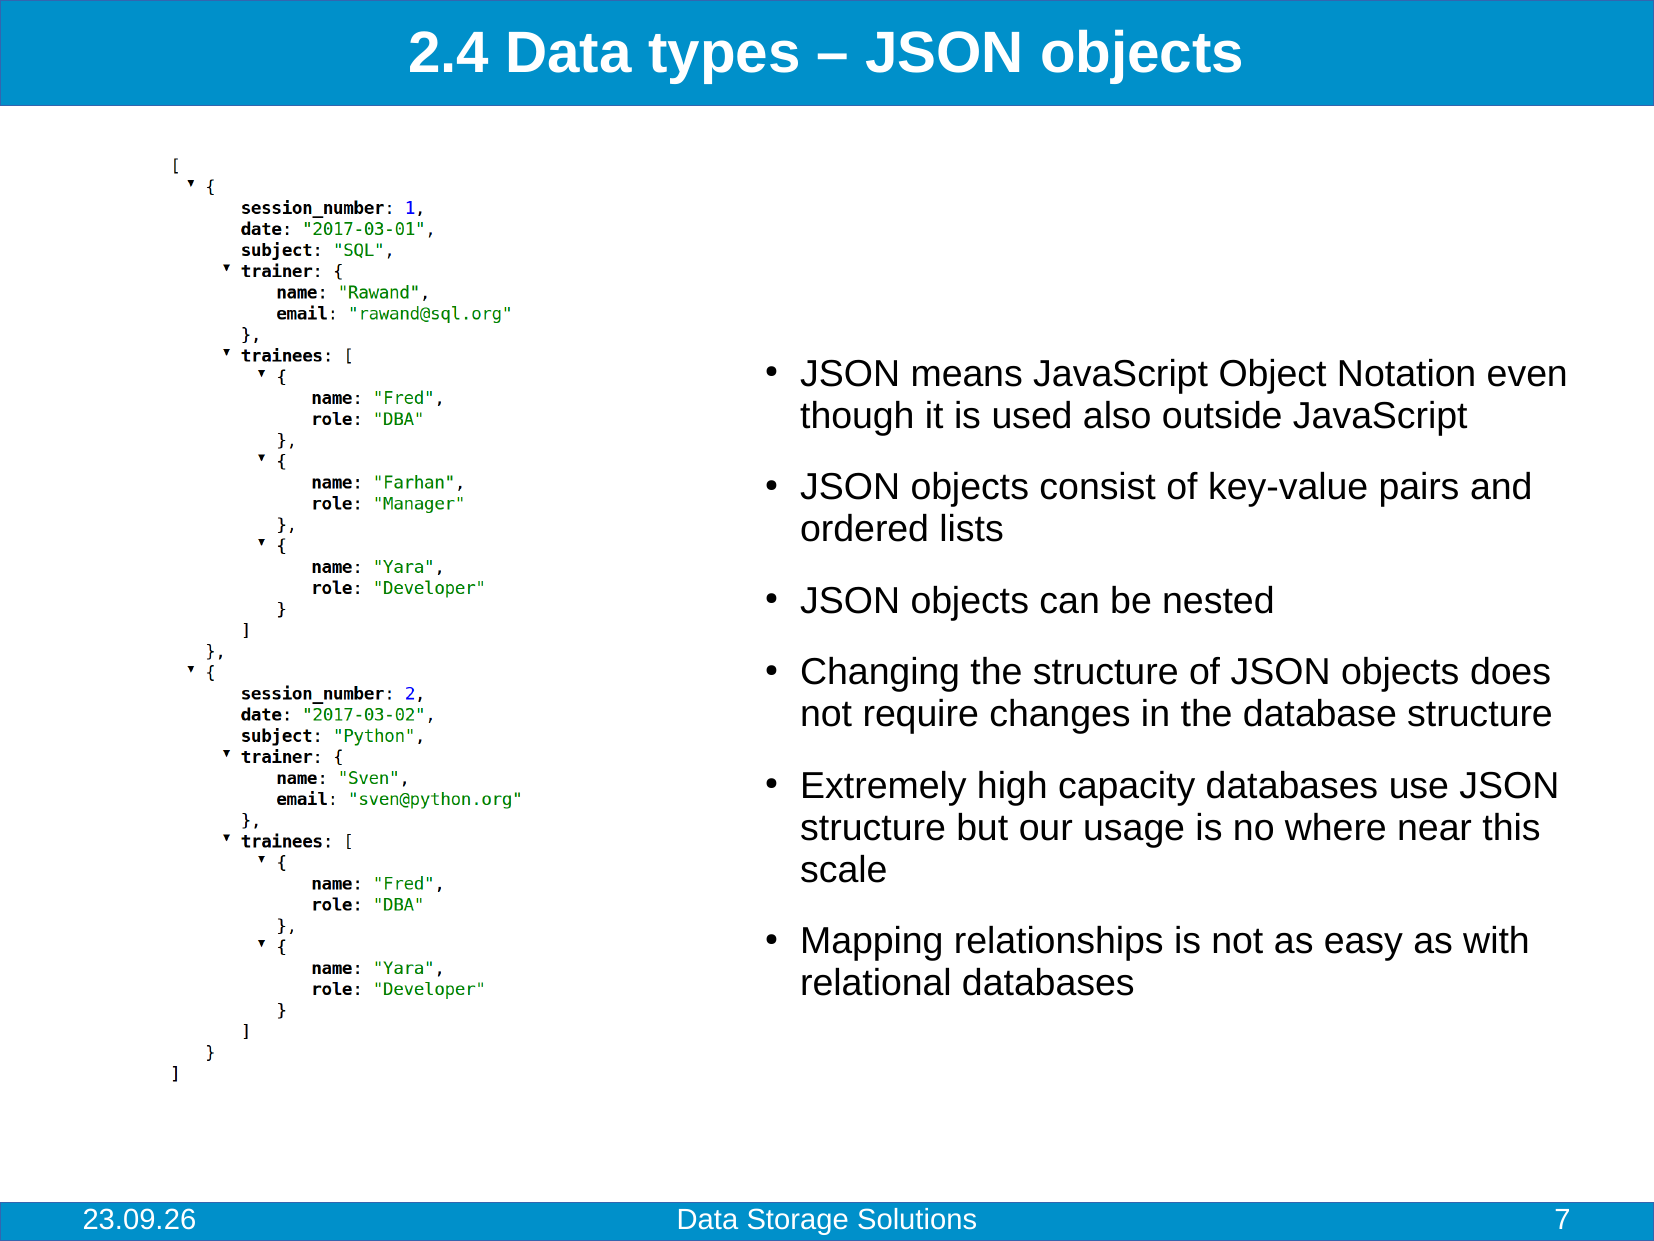

# 2.4 Data types – JSON objects
JSON means JavaScript Object Notation even though it is used also outside JavaScript
JSON objects consist of key-value pairs and ordered lists
JSON objects can be nested
Changing the structure of JSON objects does not require changes in the database structure
Extremely high capacity databases use JSON structure but our usage is no where near this scale
Mapping relationships is not as easy as with relational databases
Data Storage Solutions
7